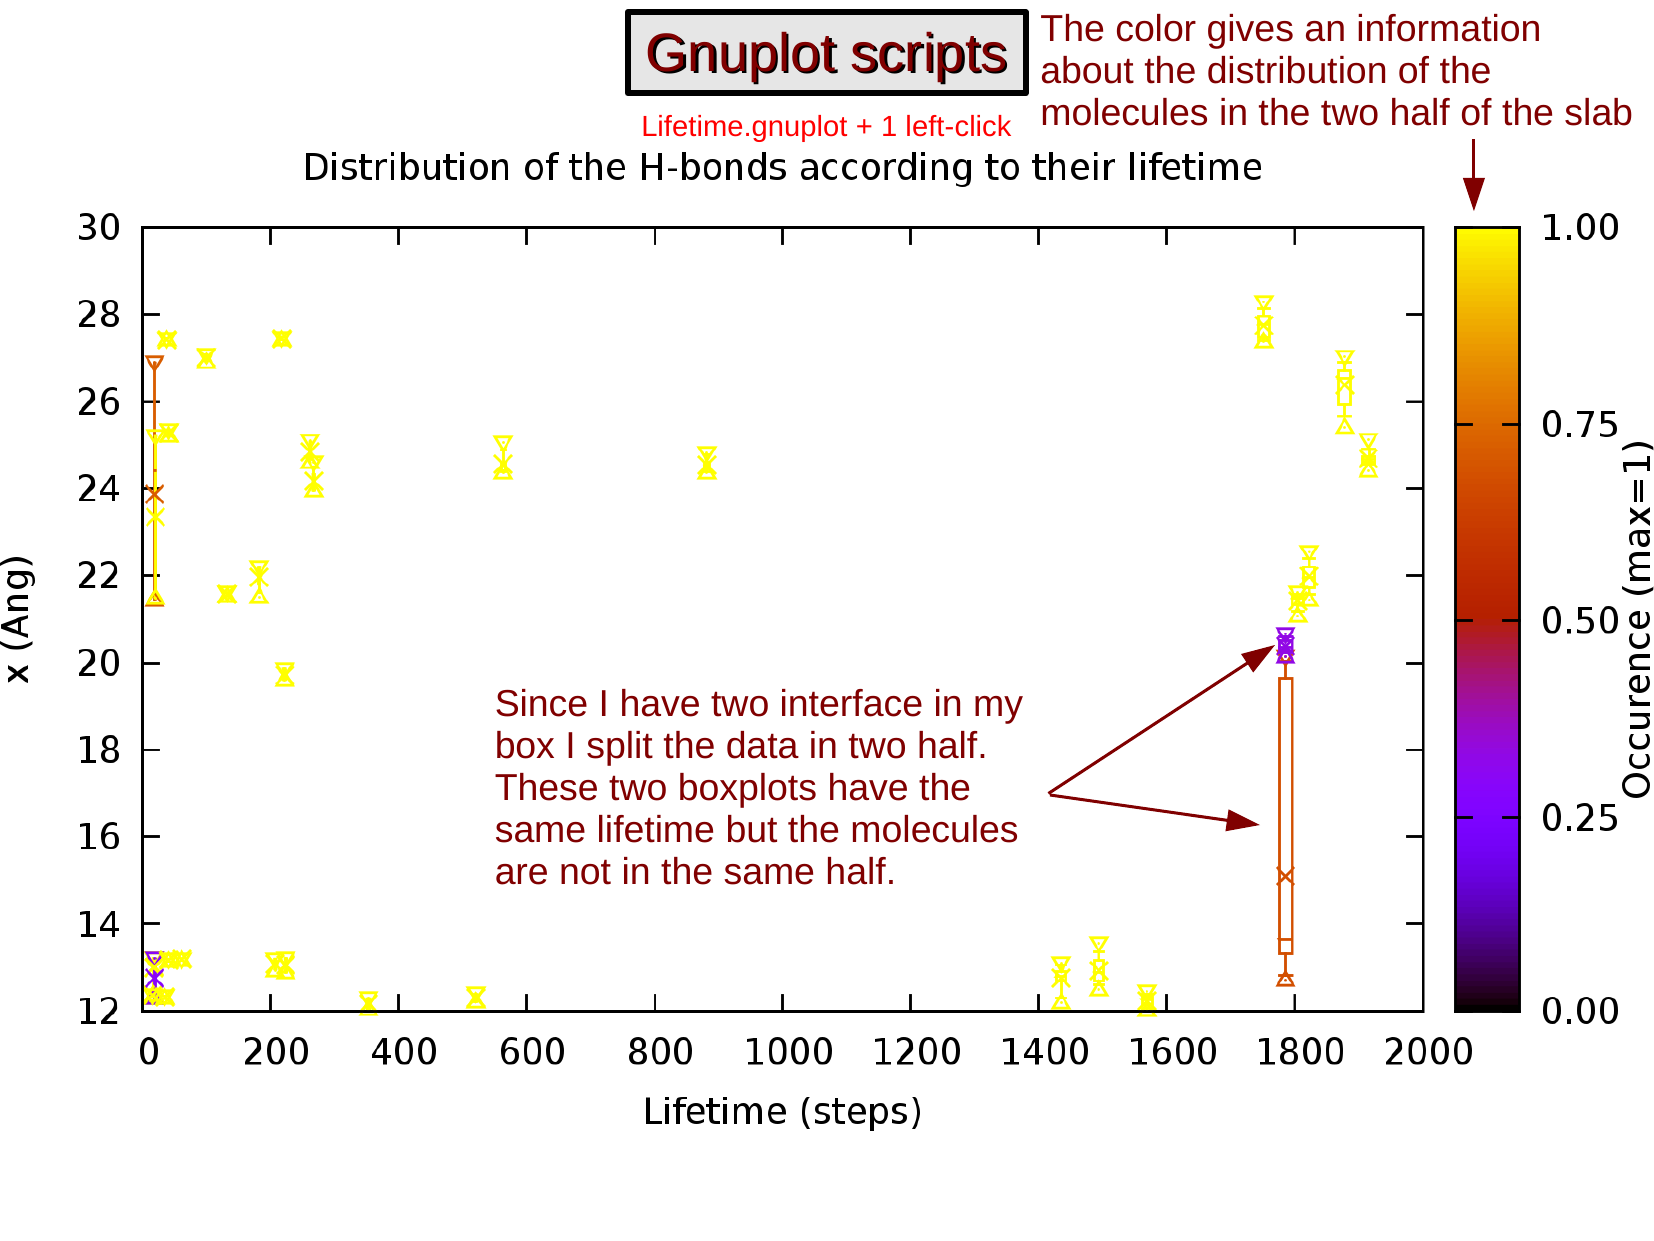

The color gives an information about the distribution of the molecules in the two half of the slab
Gnuplot scripts
Lifetime.gnuplot + 1 left-click
Since I have two interface in my box I split the data in two half. These two boxplots have the same lifetime but the molecules are not in the same half.